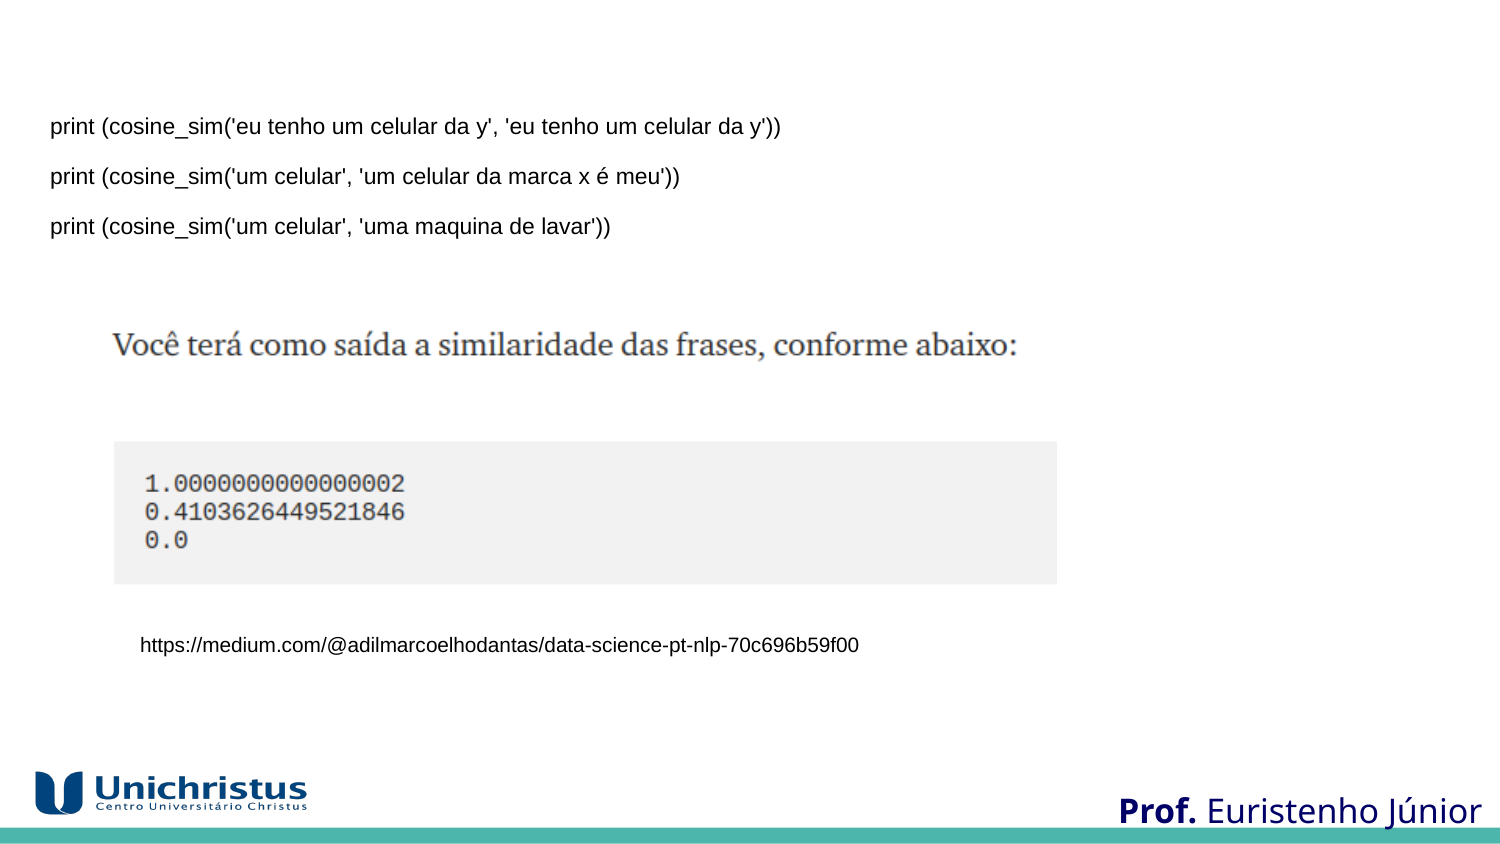

print (cosine_sim('eu tenho um celular da y', 'eu tenho um celular da y'))
print (cosine_sim('um celular', 'um celular da marca x é meu'))
print (cosine_sim('um celular', 'uma maquina de lavar'))
#
https://medium.com/@adilmarcoelhodantas/data-science-pt-nlp-70c696b59f00
Prof. Euristenho Júnior